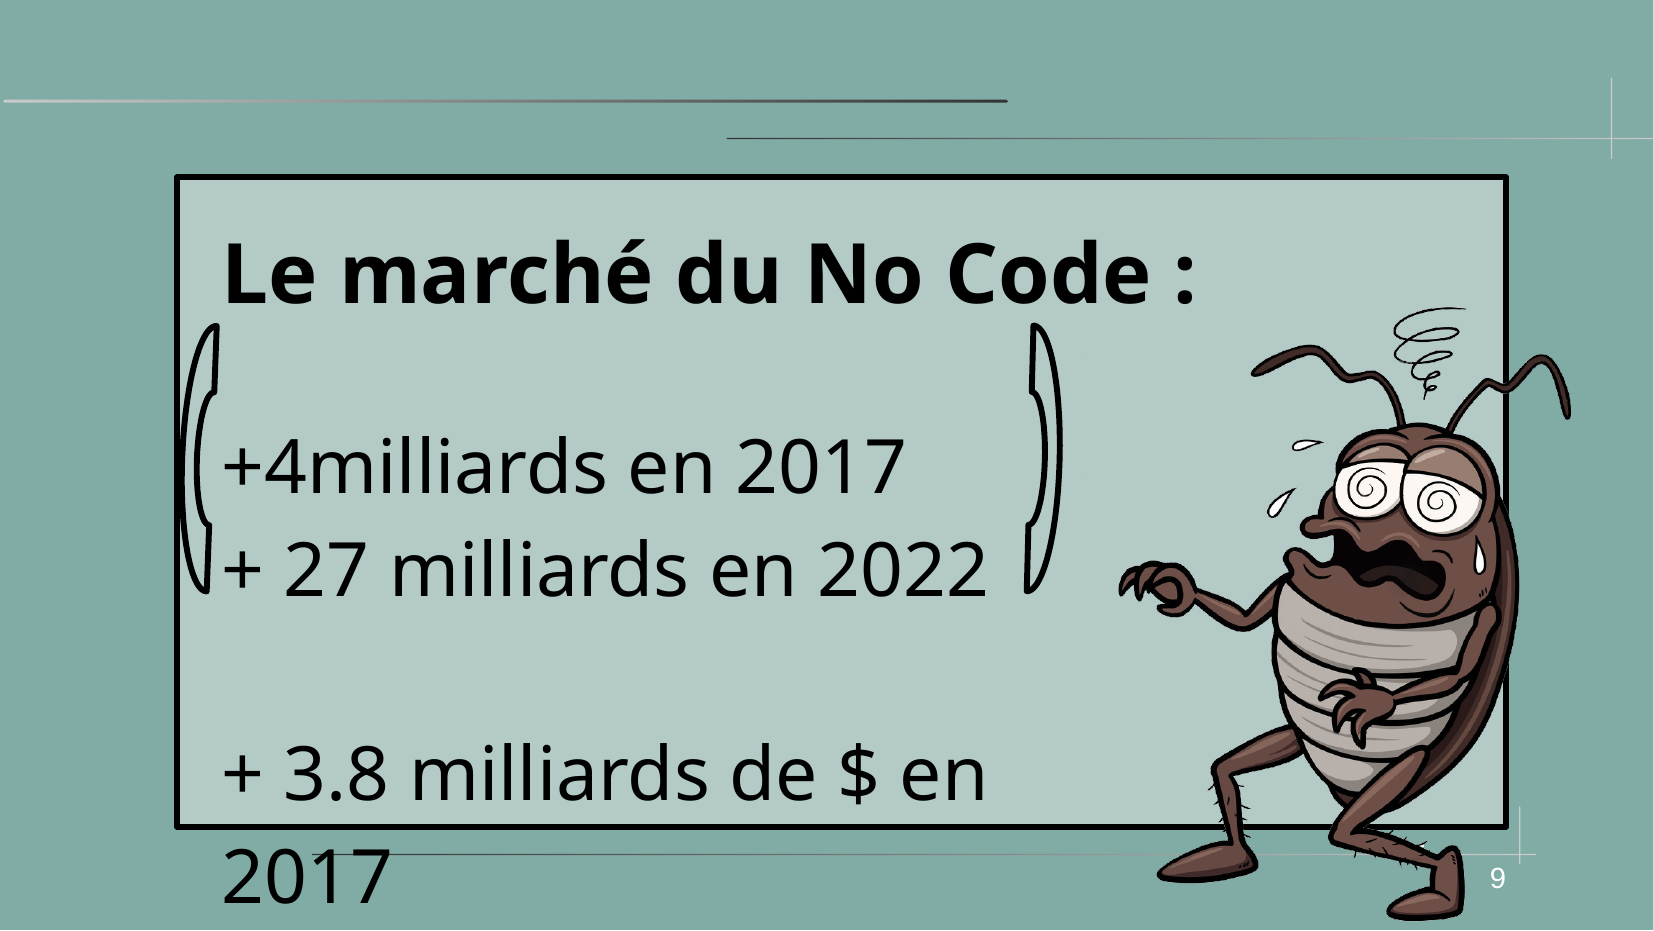

Le marché du No Code :
+4milliards en 2017
+ 27 milliards en 2022
+ 3.8 milliards de $ en 2017
+ 15 milliards en 2021
9